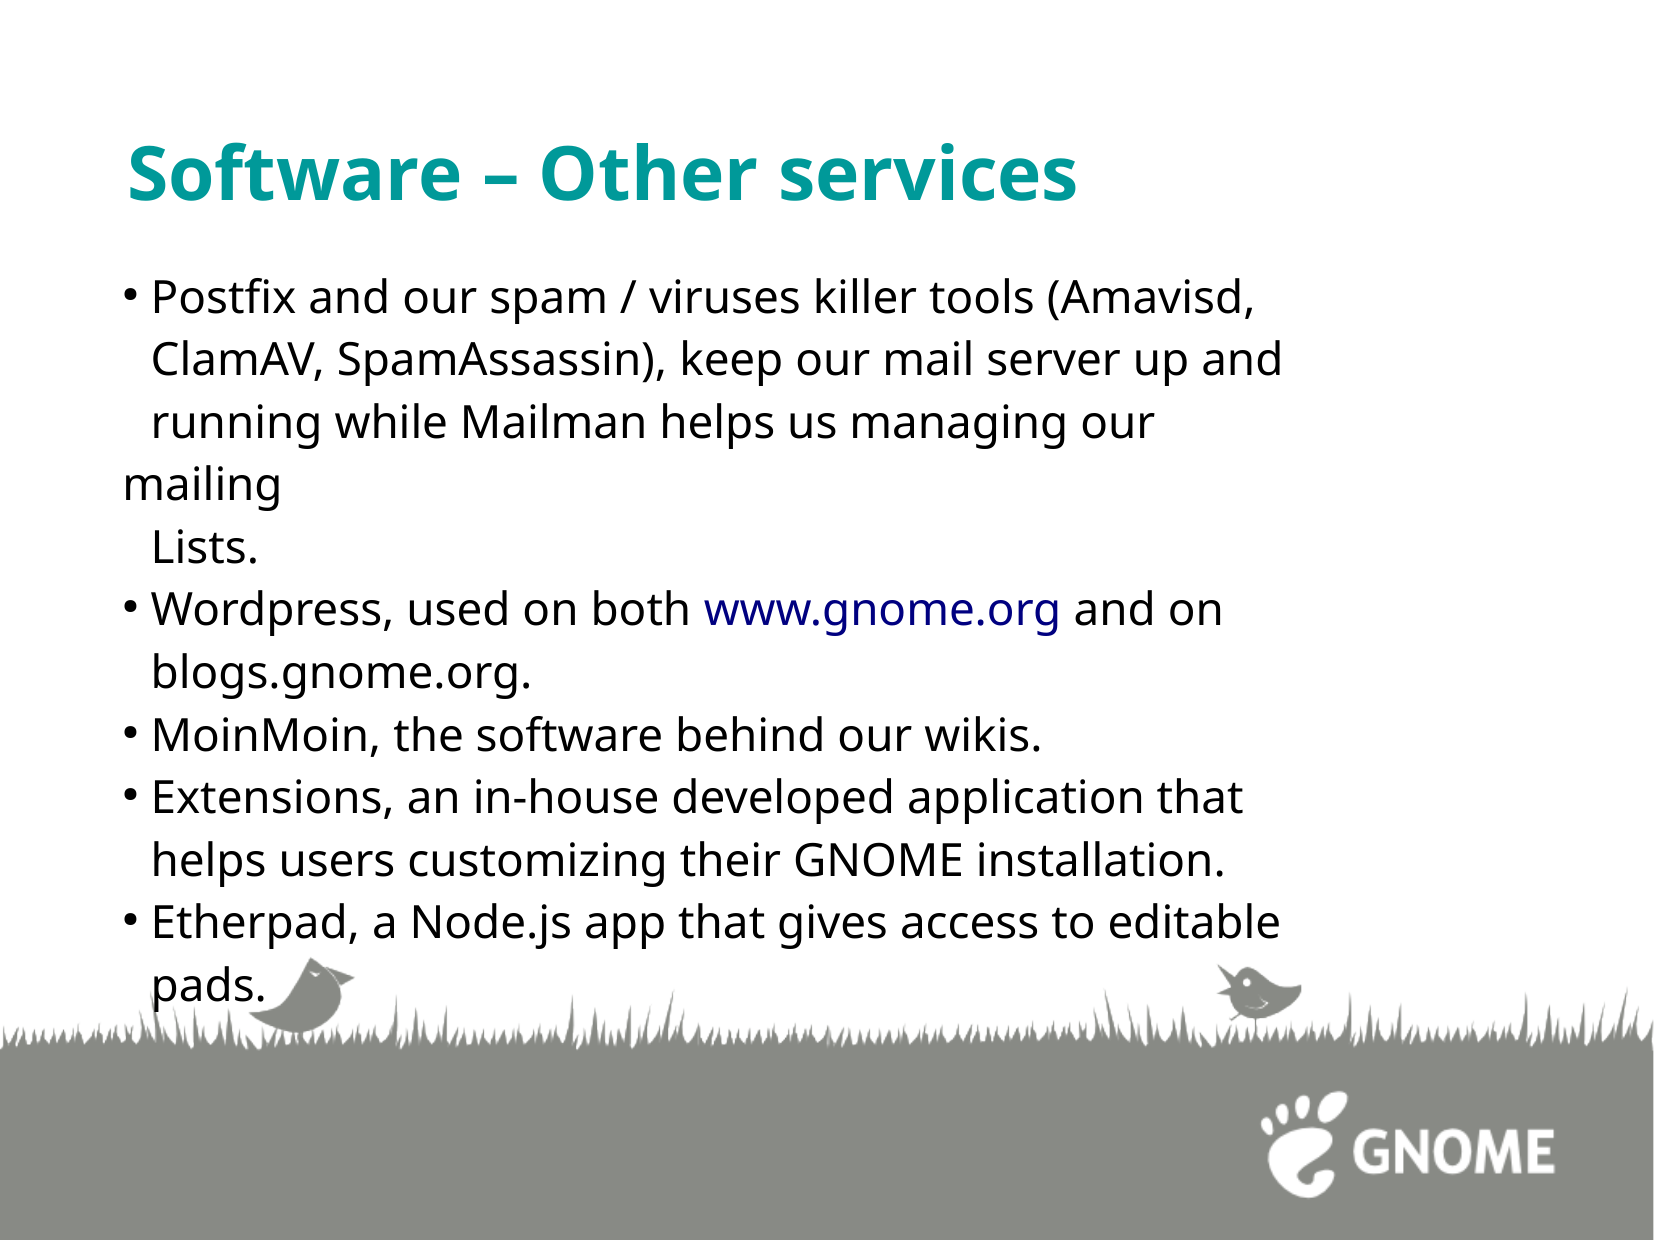

Software – Other services
 Postfix and our spam / viruses killer tools (Amavisd,
 ClamAV, SpamAssassin), keep our mail server up and
 running while Mailman helps us managing our mailing
 Lists.
 Wordpress, used on both www.gnome.org and on
 blogs.gnome.org.
 MoinMoin, the software behind our wikis.
 Extensions, an in-house developed application that
 helps users customizing their GNOME installation.
 Etherpad, a Node.js app that gives access to editable
 pads.